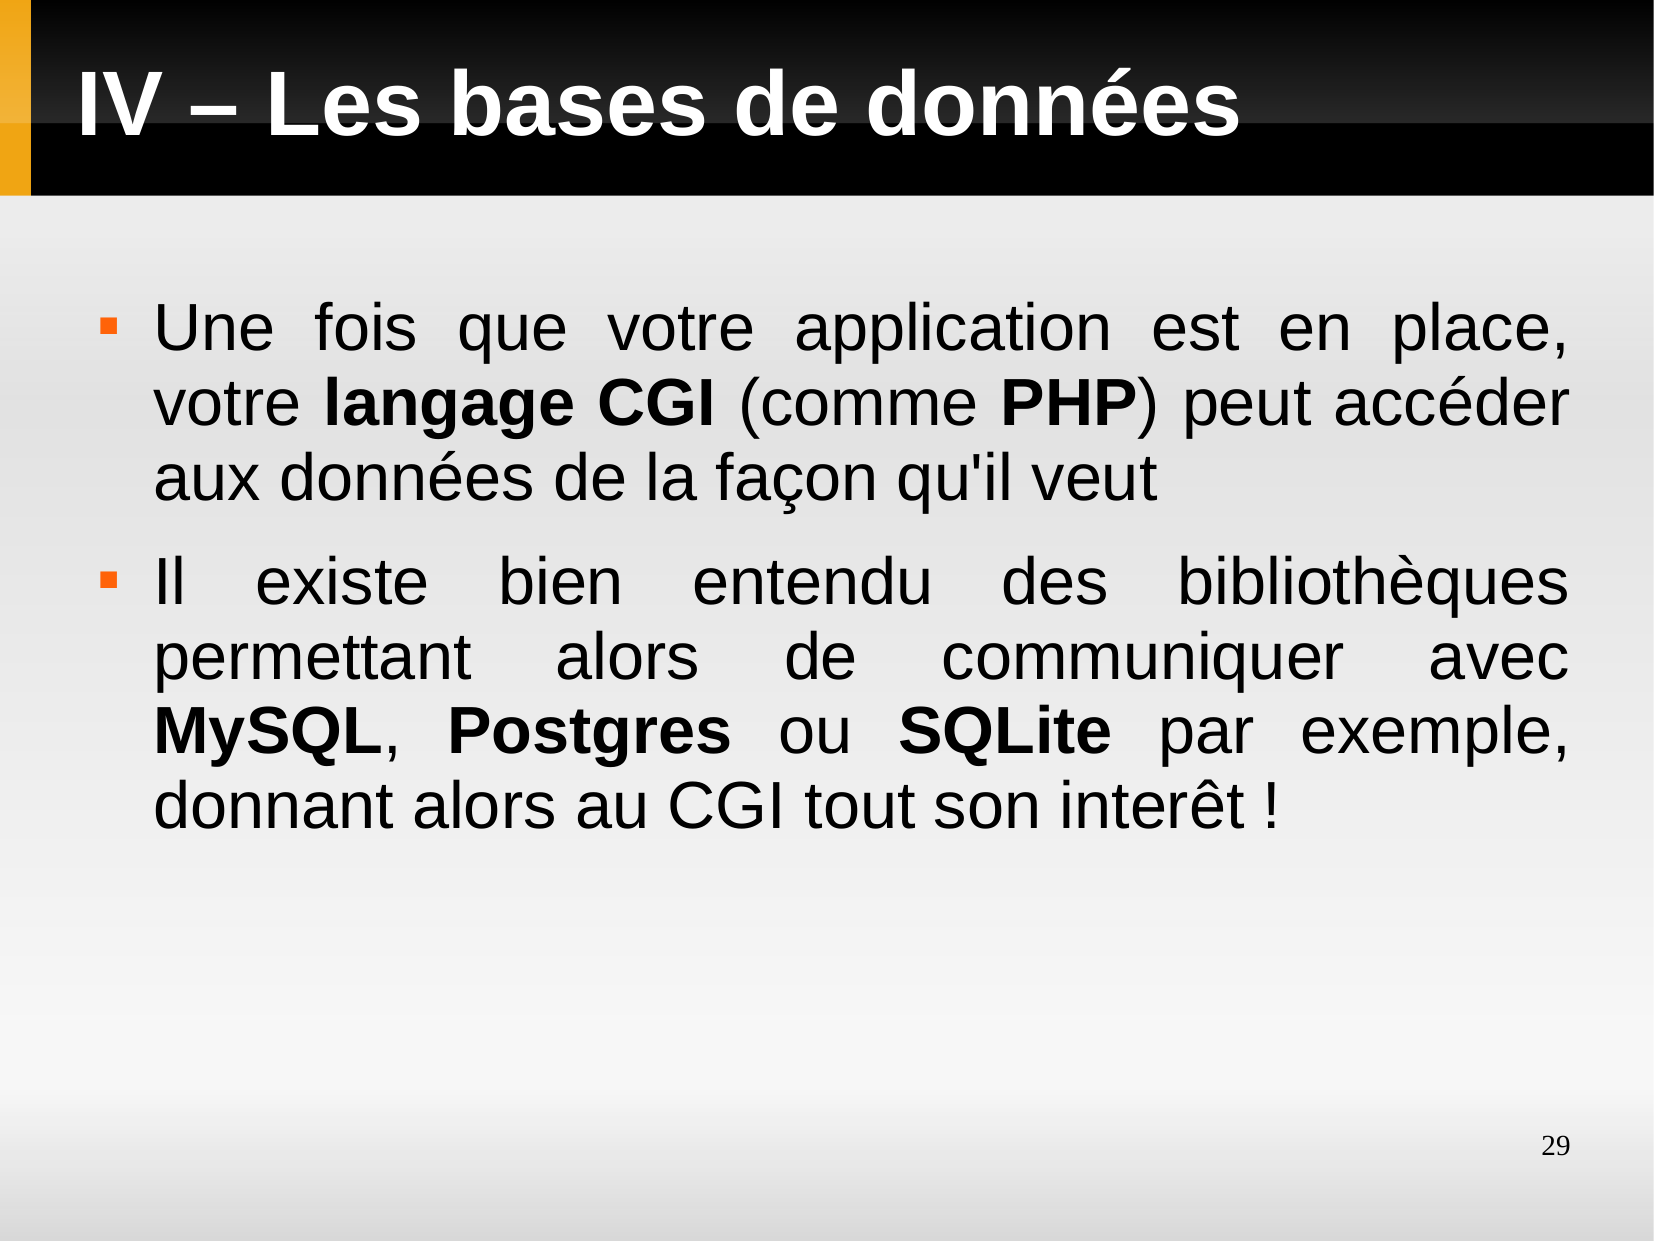

# IV – Les bases de données
Une fois que votre application est en place, votre langage CGI (comme PHP) peut accéder aux données de la façon qu'il veut
Il existe bien entendu des bibliothèques permettant alors de communiquer avec MySQL, Postgres ou SQLite par exemple, donnant alors au CGI tout son interêt !
29